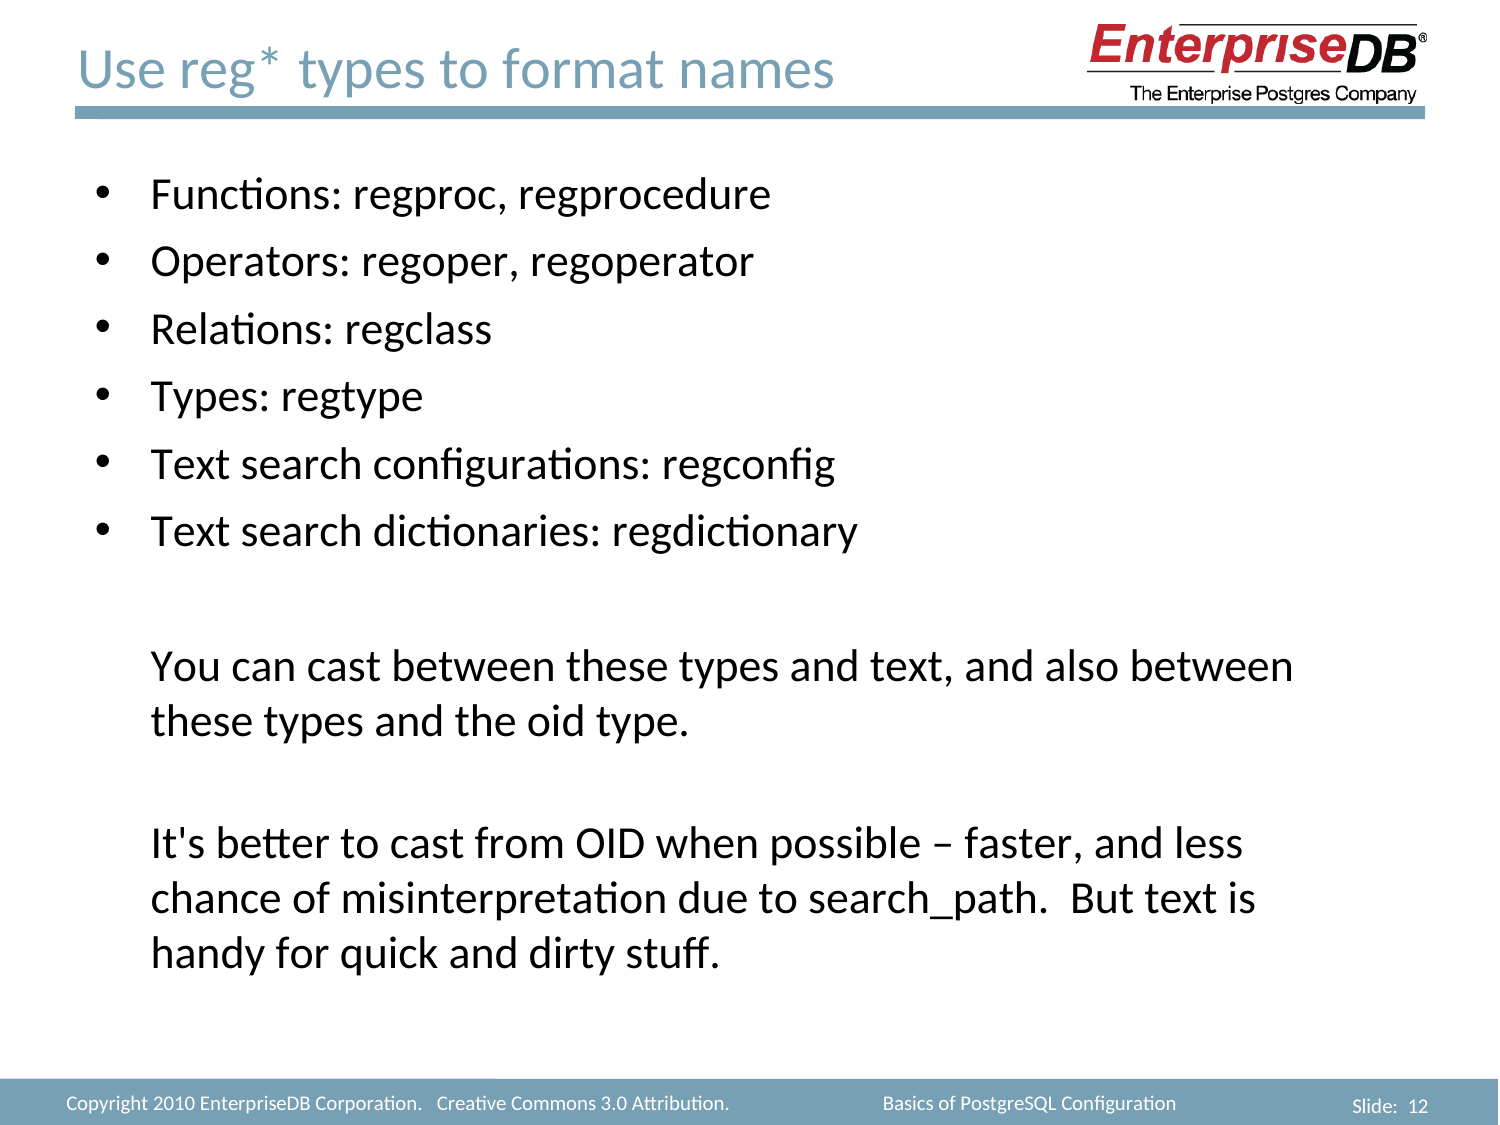

# Use reg* types to format names
Functions: regproc, regprocedure
Operators: regoper, regoperator
Relations: regclass
Types: regtype
Text search configurations: regconfig
Text search dictionaries: regdictionary
You can cast between these types and text, and also between these types and the oid type.
It's better to cast from OID when possible – faster, and less chance of misinterpretation due to search_path. But text is handy for quick and dirty stuff.